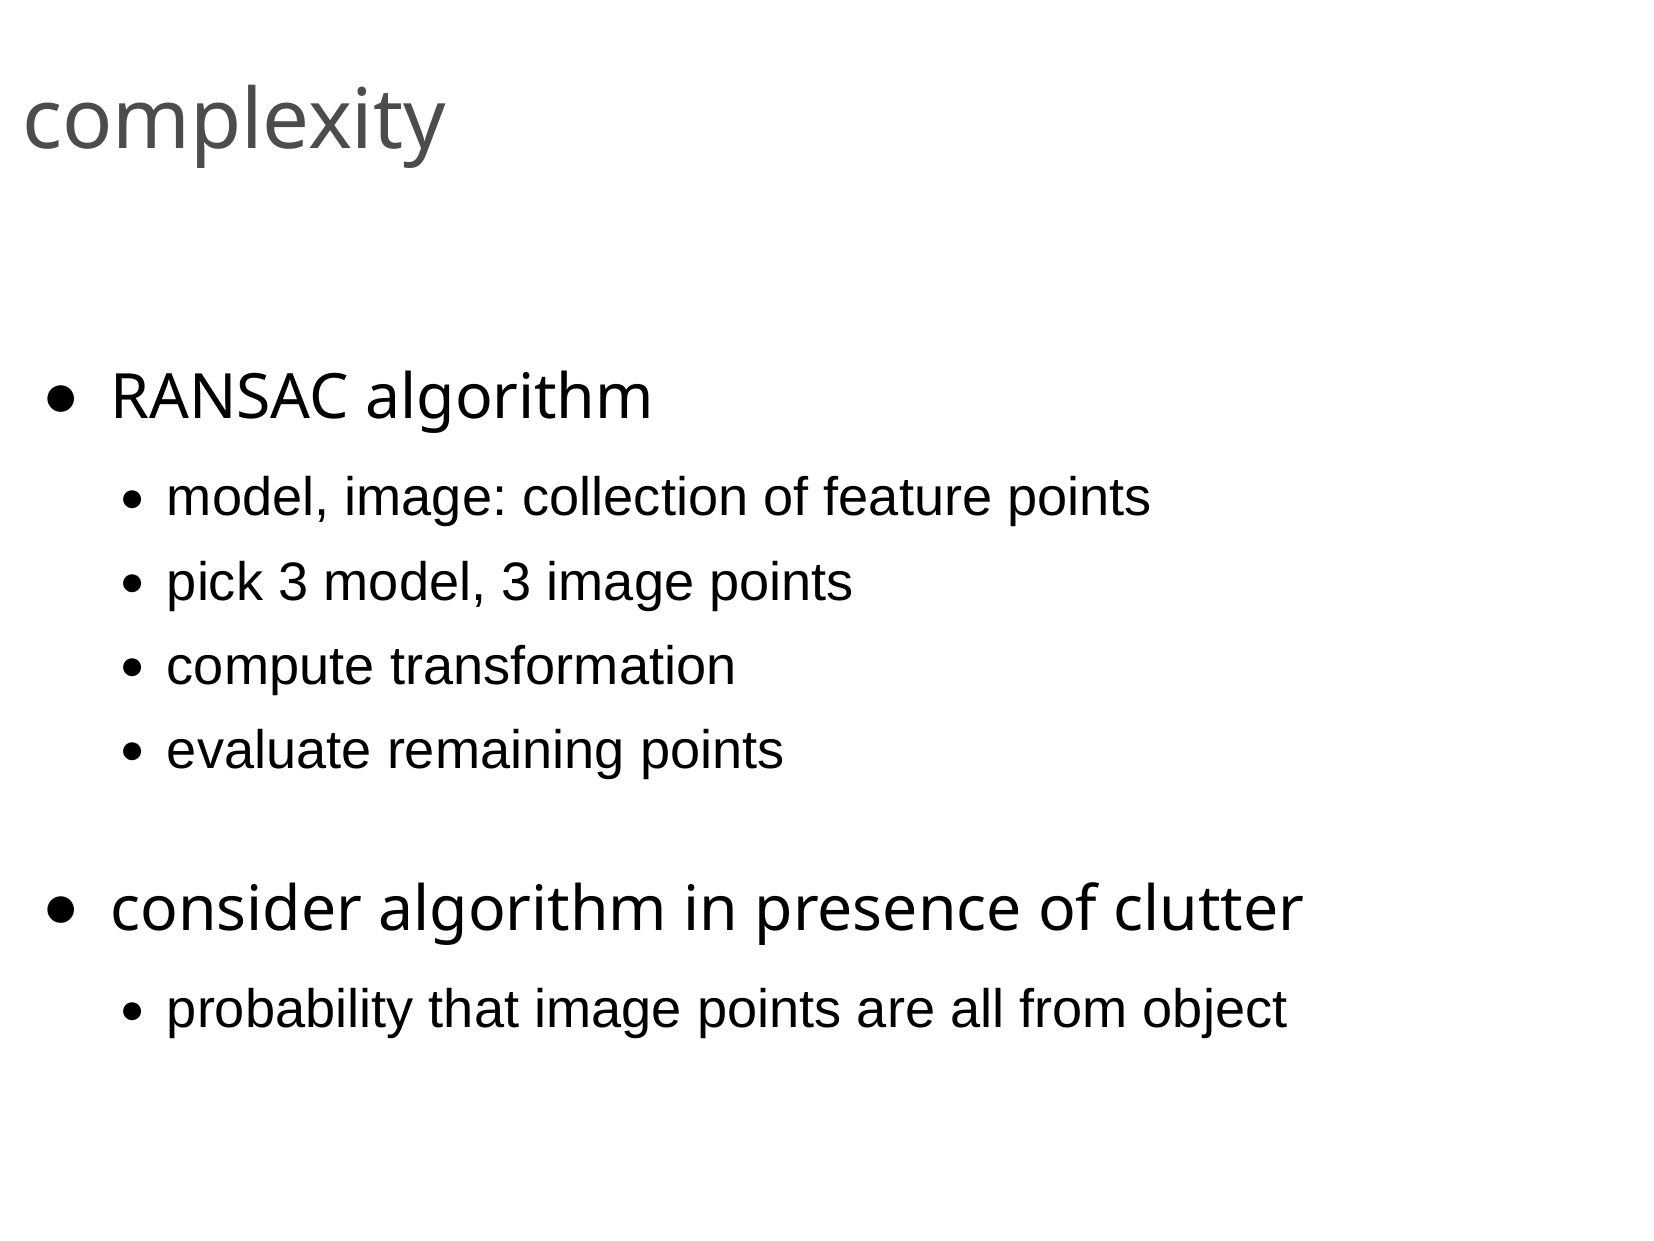

# complexity
RANSAC algorithm
model, image: collection of feature points
pick 3 model, 3 image points
compute transformation
evaluate remaining points
consider algorithm in presence of clutter
probability that image points are all from object